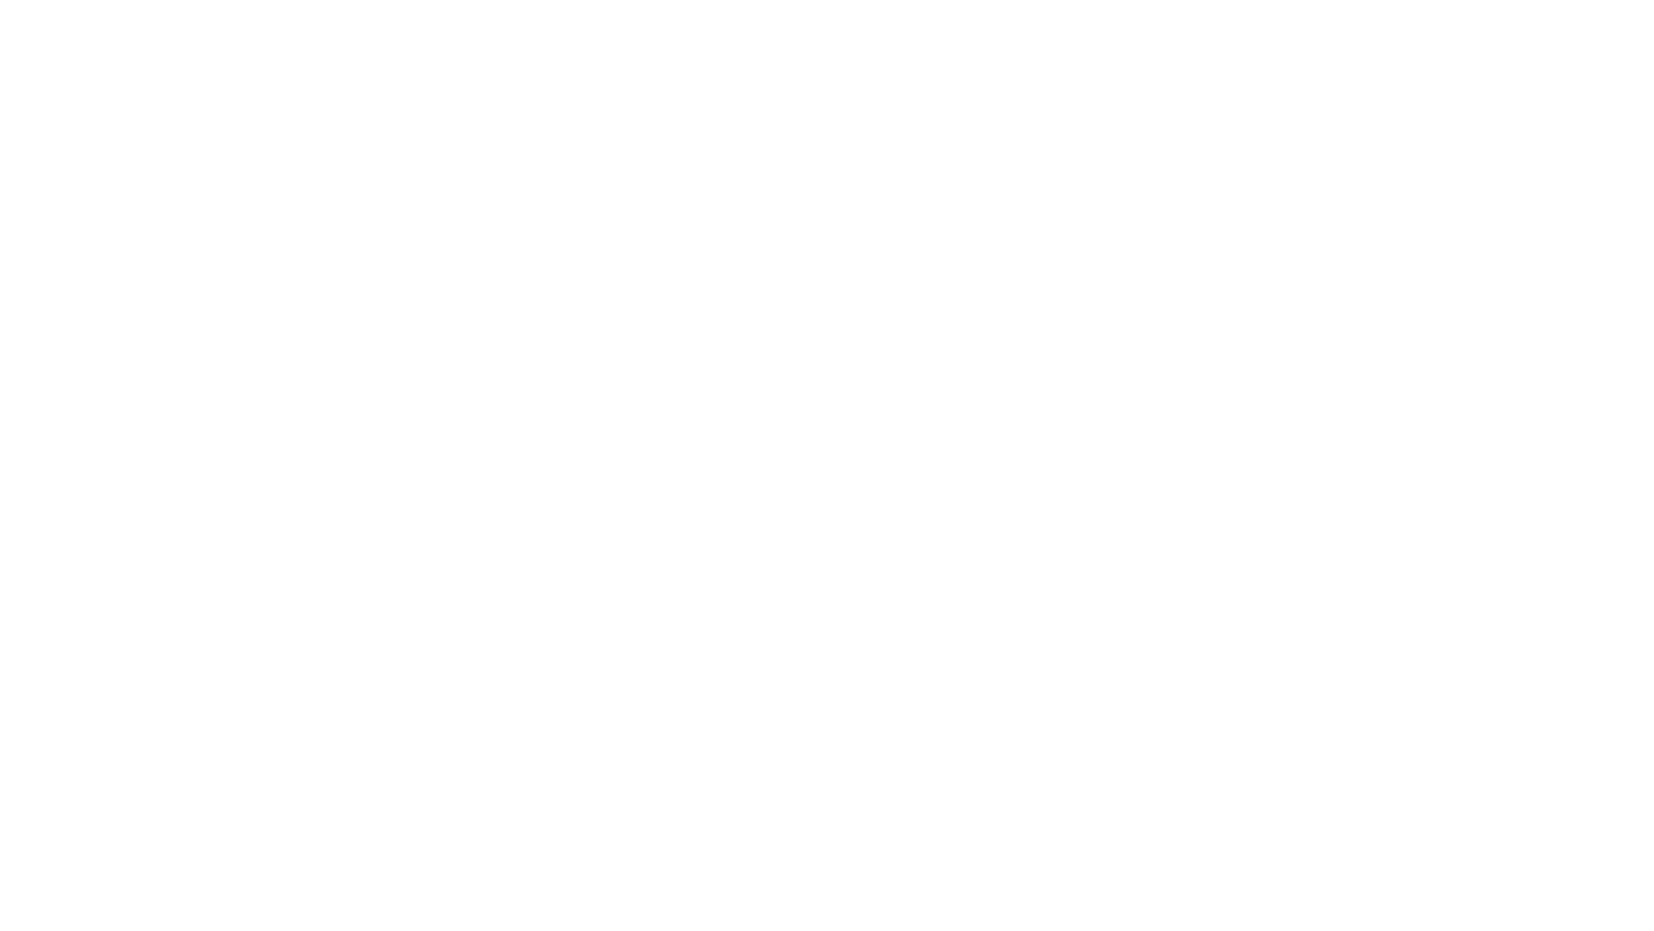

# Apresentação do circuito
O circuito tanque, ou o laço indutivo
Aqui vemos que o circuito tanque não foi montado soldado no circuito, isto é porque queremos fazer o nosso circuito modular, onde podemos substituir os laços e assim montar um sistema em escala que pode ser facilmente apresentável, e substituindo os laços pequenos por um de tamanho real.
O laço usado tem 13cm de diâmetro um para detectar um veiculo precisa ter em torno de 150cm, assim o nosso laço esta em uma escala de 11,5:1